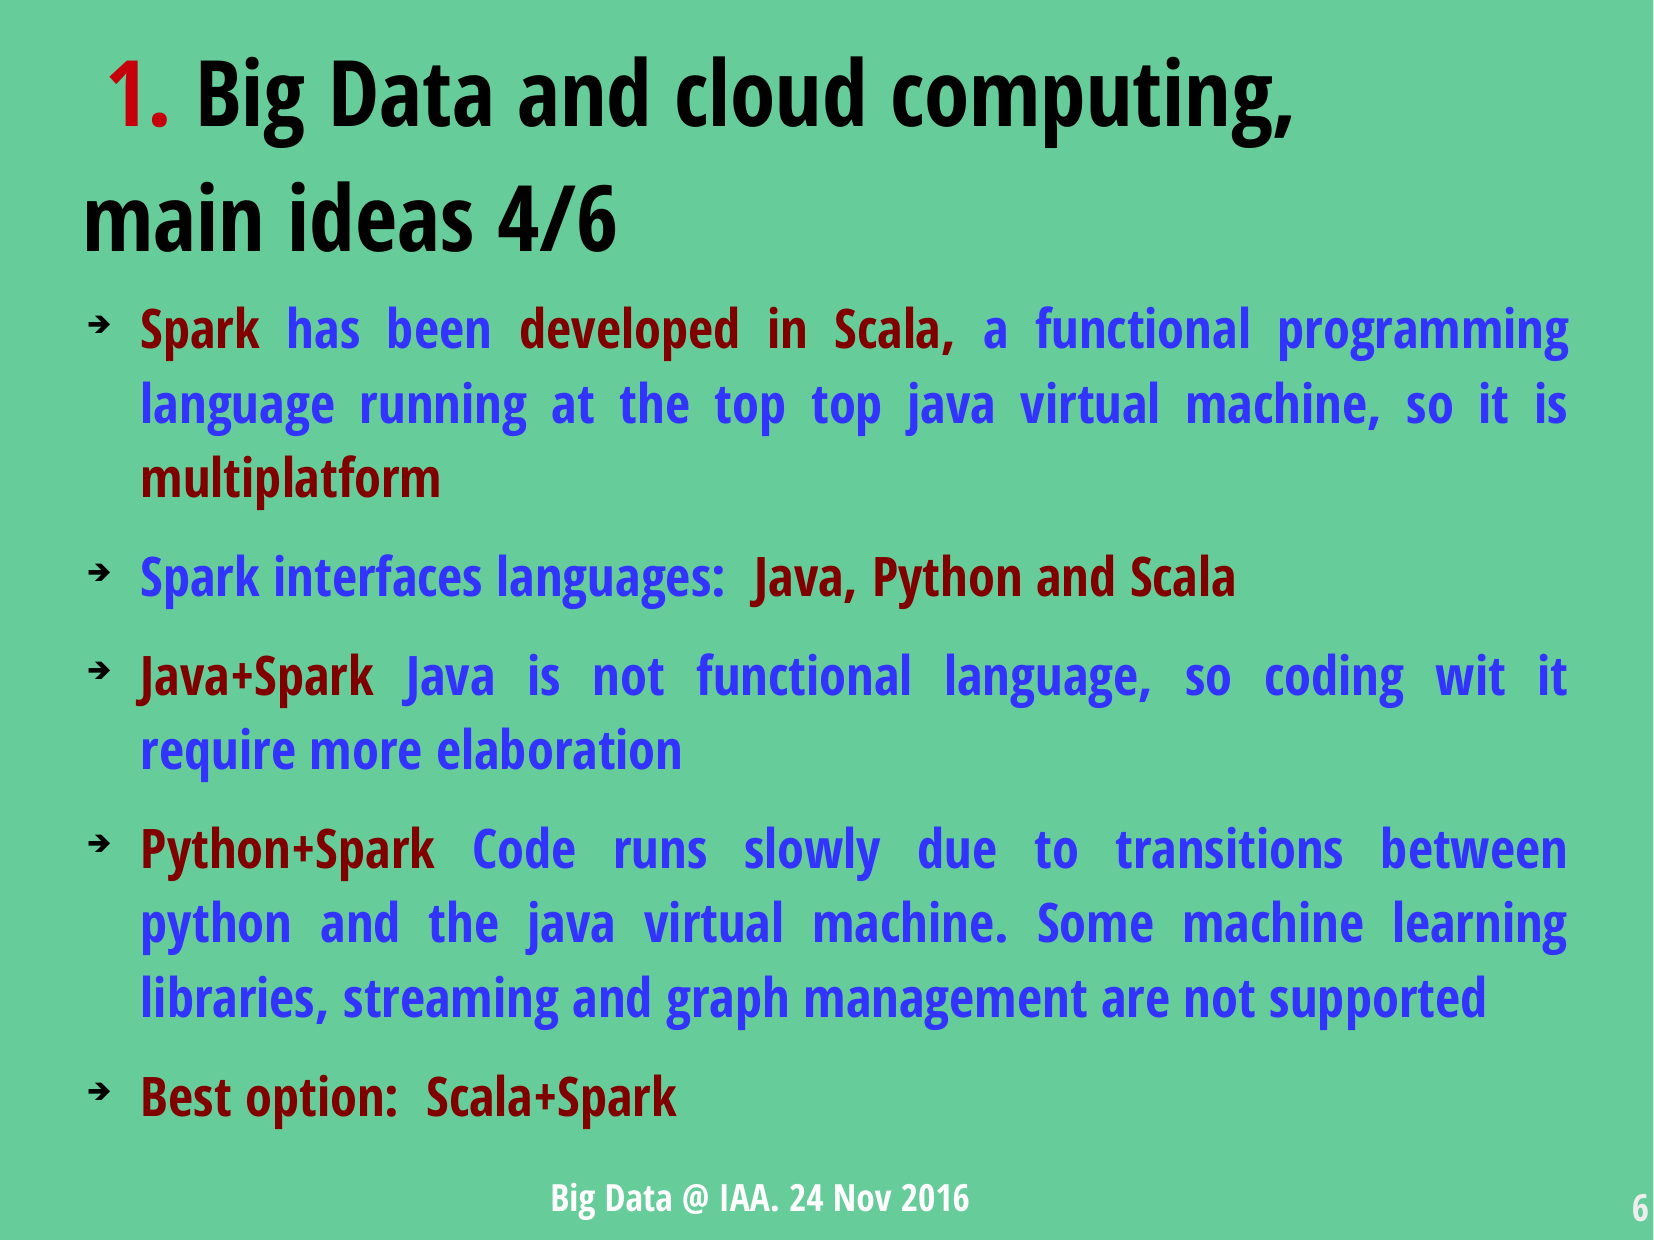

# 1. Big Data and cloud computing, main ideas 4/6
Spark has been developed in Scala, a functional programming language running at the top top java virtual machine, so it is multiplatform
Spark interfaces languages: Java, Python and Scala
Java+Spark Java is not functional language, so coding wit it require more elaboration
Python+Spark Code runs slowly due to transitions between python and the java virtual machine. Some machine learning libraries, streaming and graph management are not supported
Best option: Scala+Spark
Big Data @ IAA. 24 Nov 2016
6